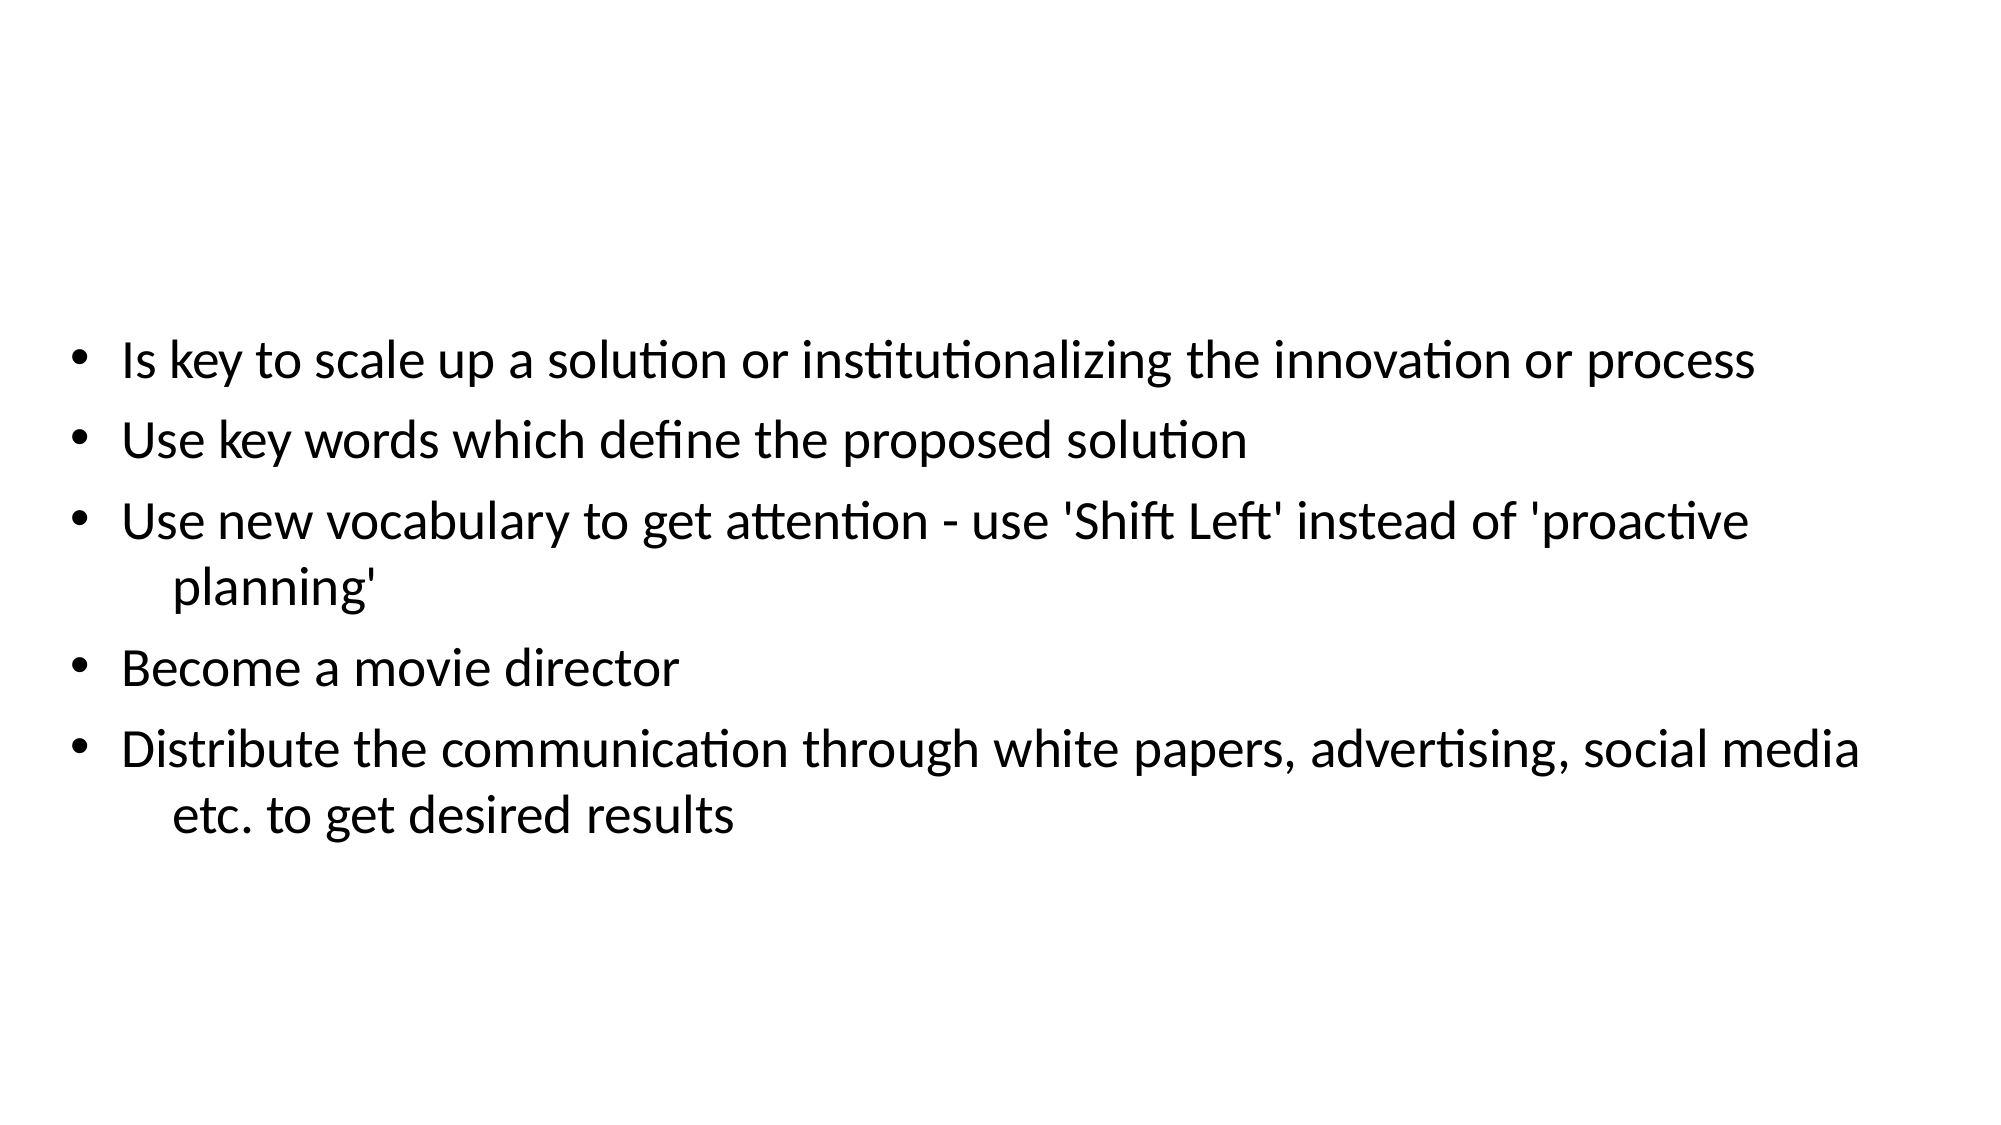

Is key to scale up a solution or institutionalizing the innovation or process
Use key words which define the proposed solution
Use new vocabulary to get attention - use 'Shift Left' instead of 'proactive planning'
Become a movie director
Distribute the communication through white papers, advertising, social media etc. to get desired results